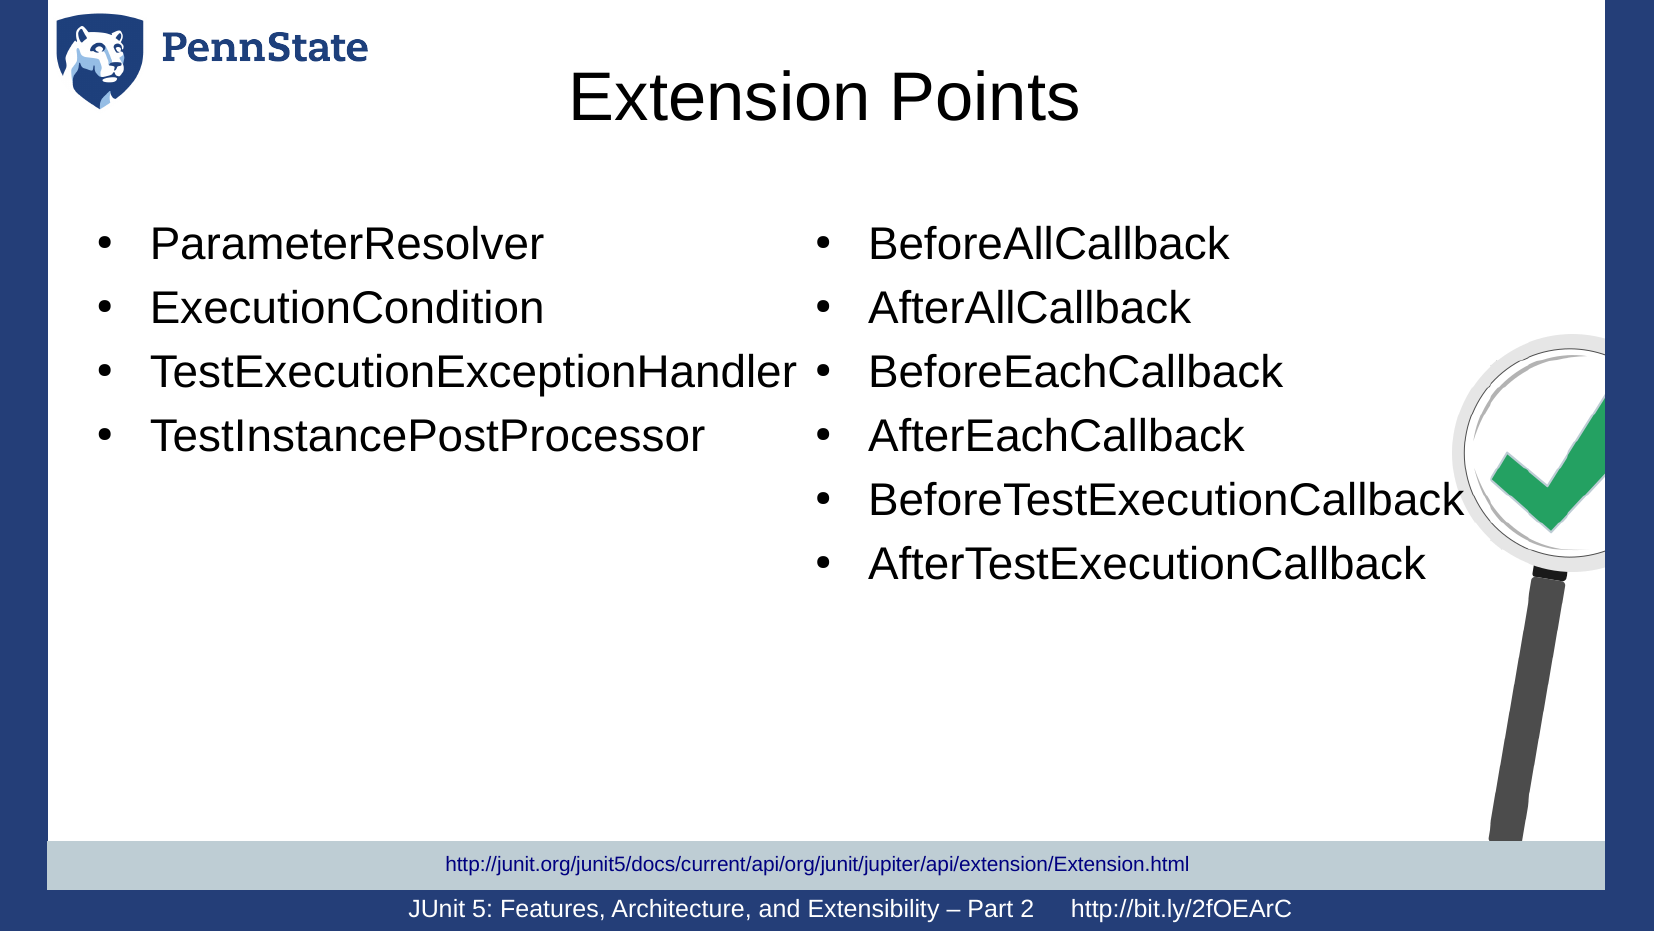

# Extension Points
ParameterResolver
ExecutionCondition
TestExecutionExceptionHandler
TestInstancePostProcessor
BeforeAllCallback
AfterAllCallback
BeforeEachCallback
AfterEachCallback
BeforeTestExecutionCallback
AfterTestExecutionCallback
http://junit.org/junit5/docs/current/api/org/junit/jupiter/api/extension/Extension.html